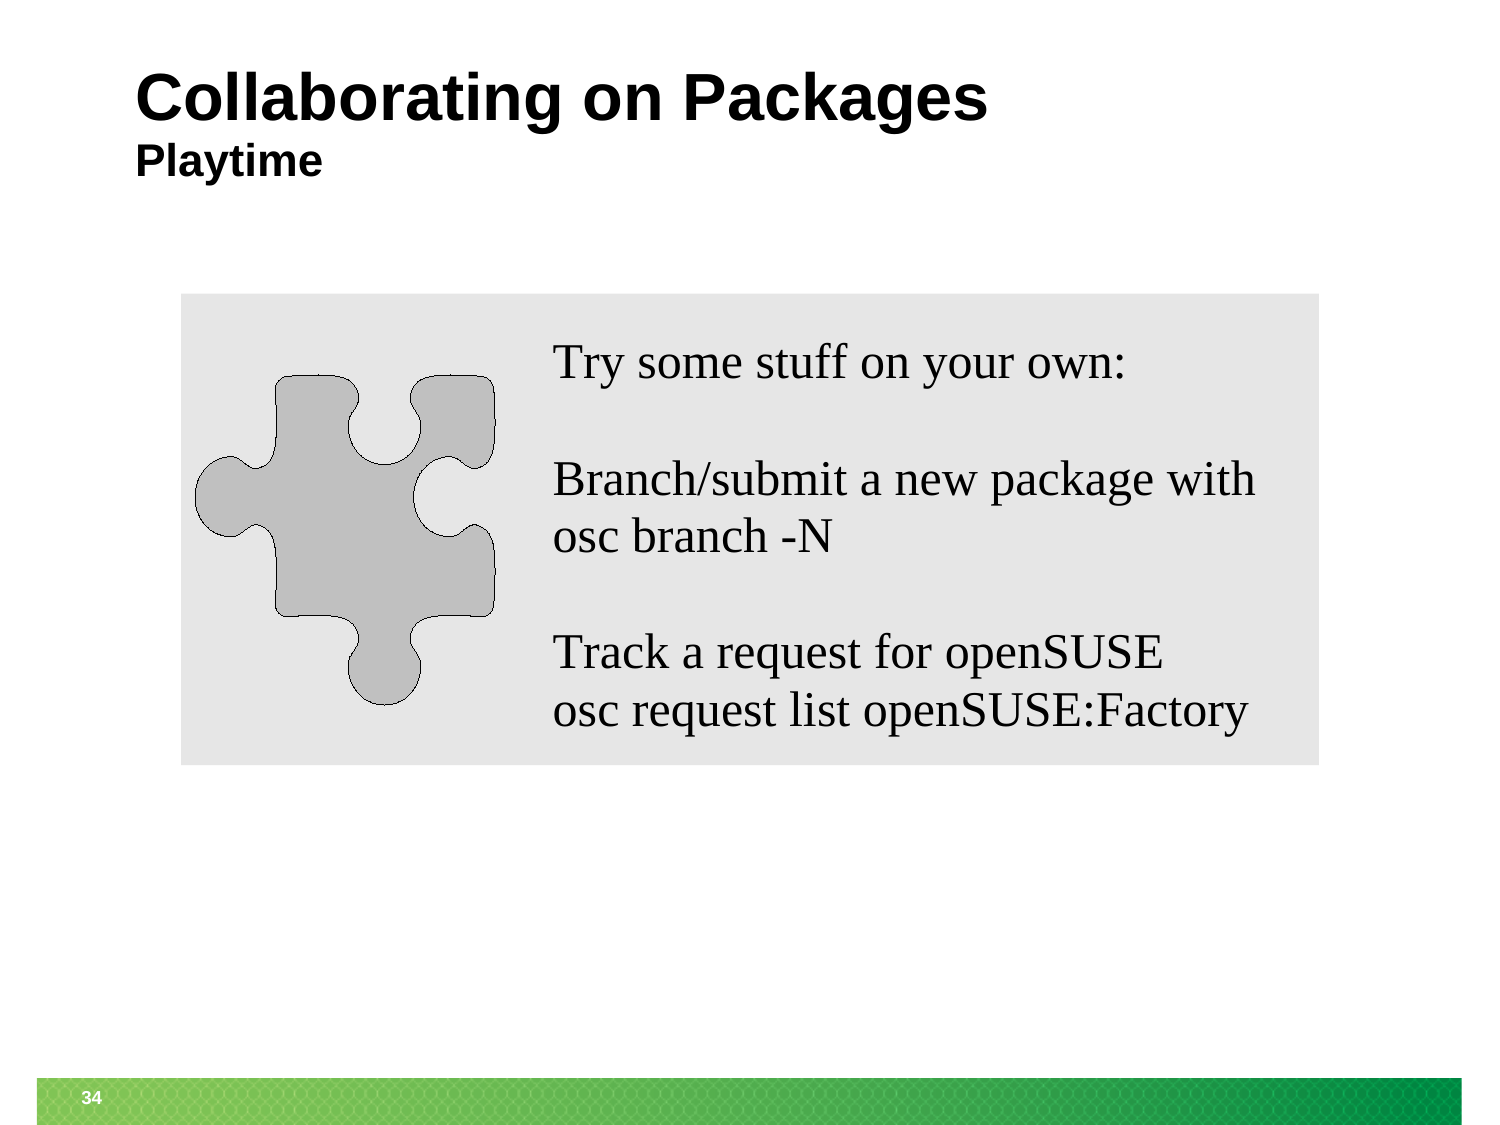

# Collaborating on Packages Playtime
Try some stuff on your own:
Branch/submit a new package with
osc branch -N
Track a request for openSUSE
osc request list openSUSE:Factory